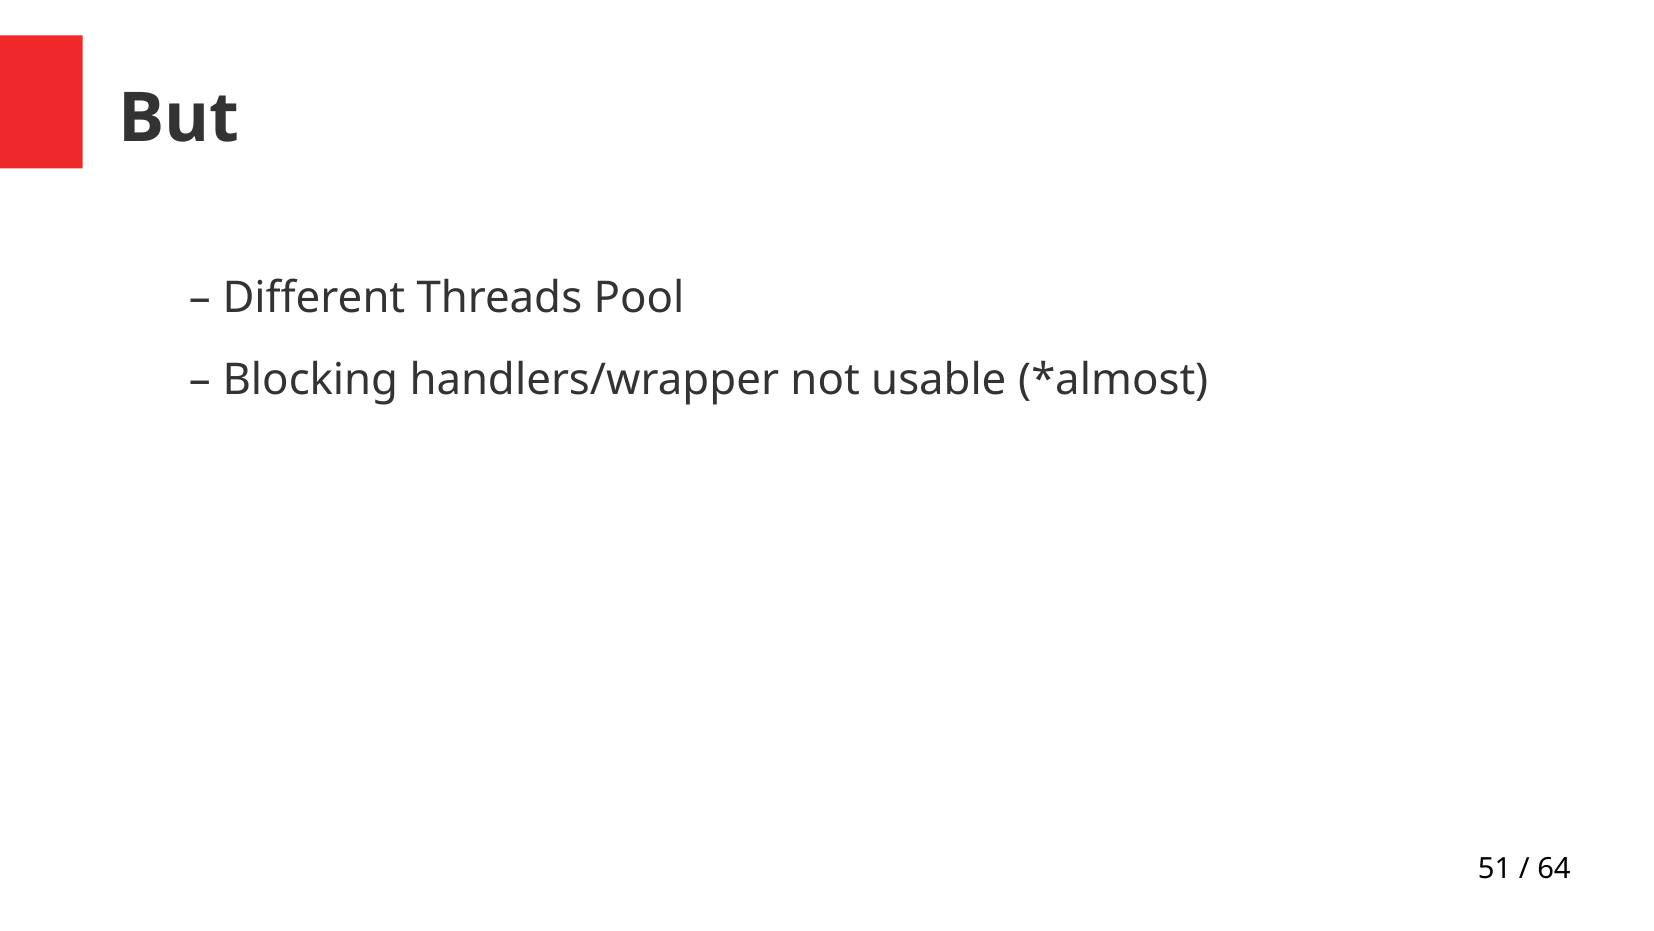

# But
– Different Threads Pool
– Blocking handlers/wrapper not usable (*almost)
51